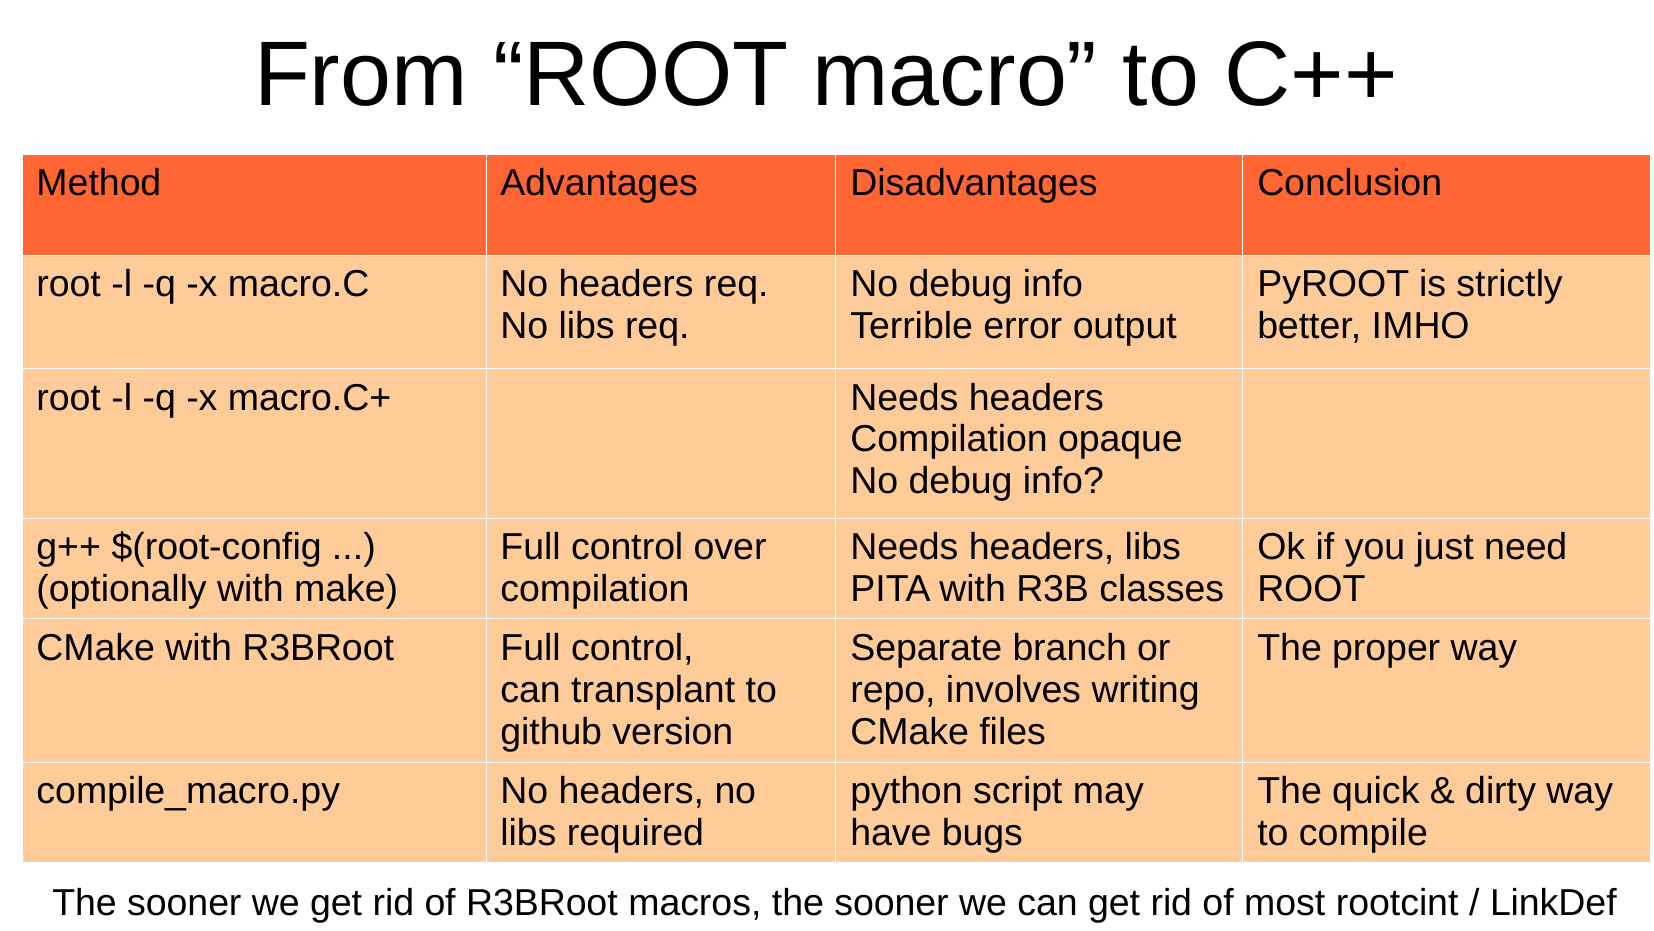

# From “ROOT macro” to C++
| Method | Advantages | Disadvantages | Conclusion |
| --- | --- | --- | --- |
| root -l -q -x macro.C | No headers req. No libs req. | No debug info Terrible error output | PyROOT is strictly better, IMHO |
| root -l -q -x macro.C+ | | Needs headers Compilation opaque No debug info? | |
| g++ $(root-config ...) (optionally with make) | Full control over compilation | Needs headers, libs PITA with R3B classes | Ok if you just need ROOT |
| CMake with R3BRoot | Full control, can transplant to github version | Separate branch or repo, involves writing CMake files | The proper way |
| compile\_macro.py | No headers, no libs required | python script may have bugs | The quick & dirty way to compile |
The sooner we get rid of R3BRoot macros, the sooner we can get rid of most rootcint / LinkDef